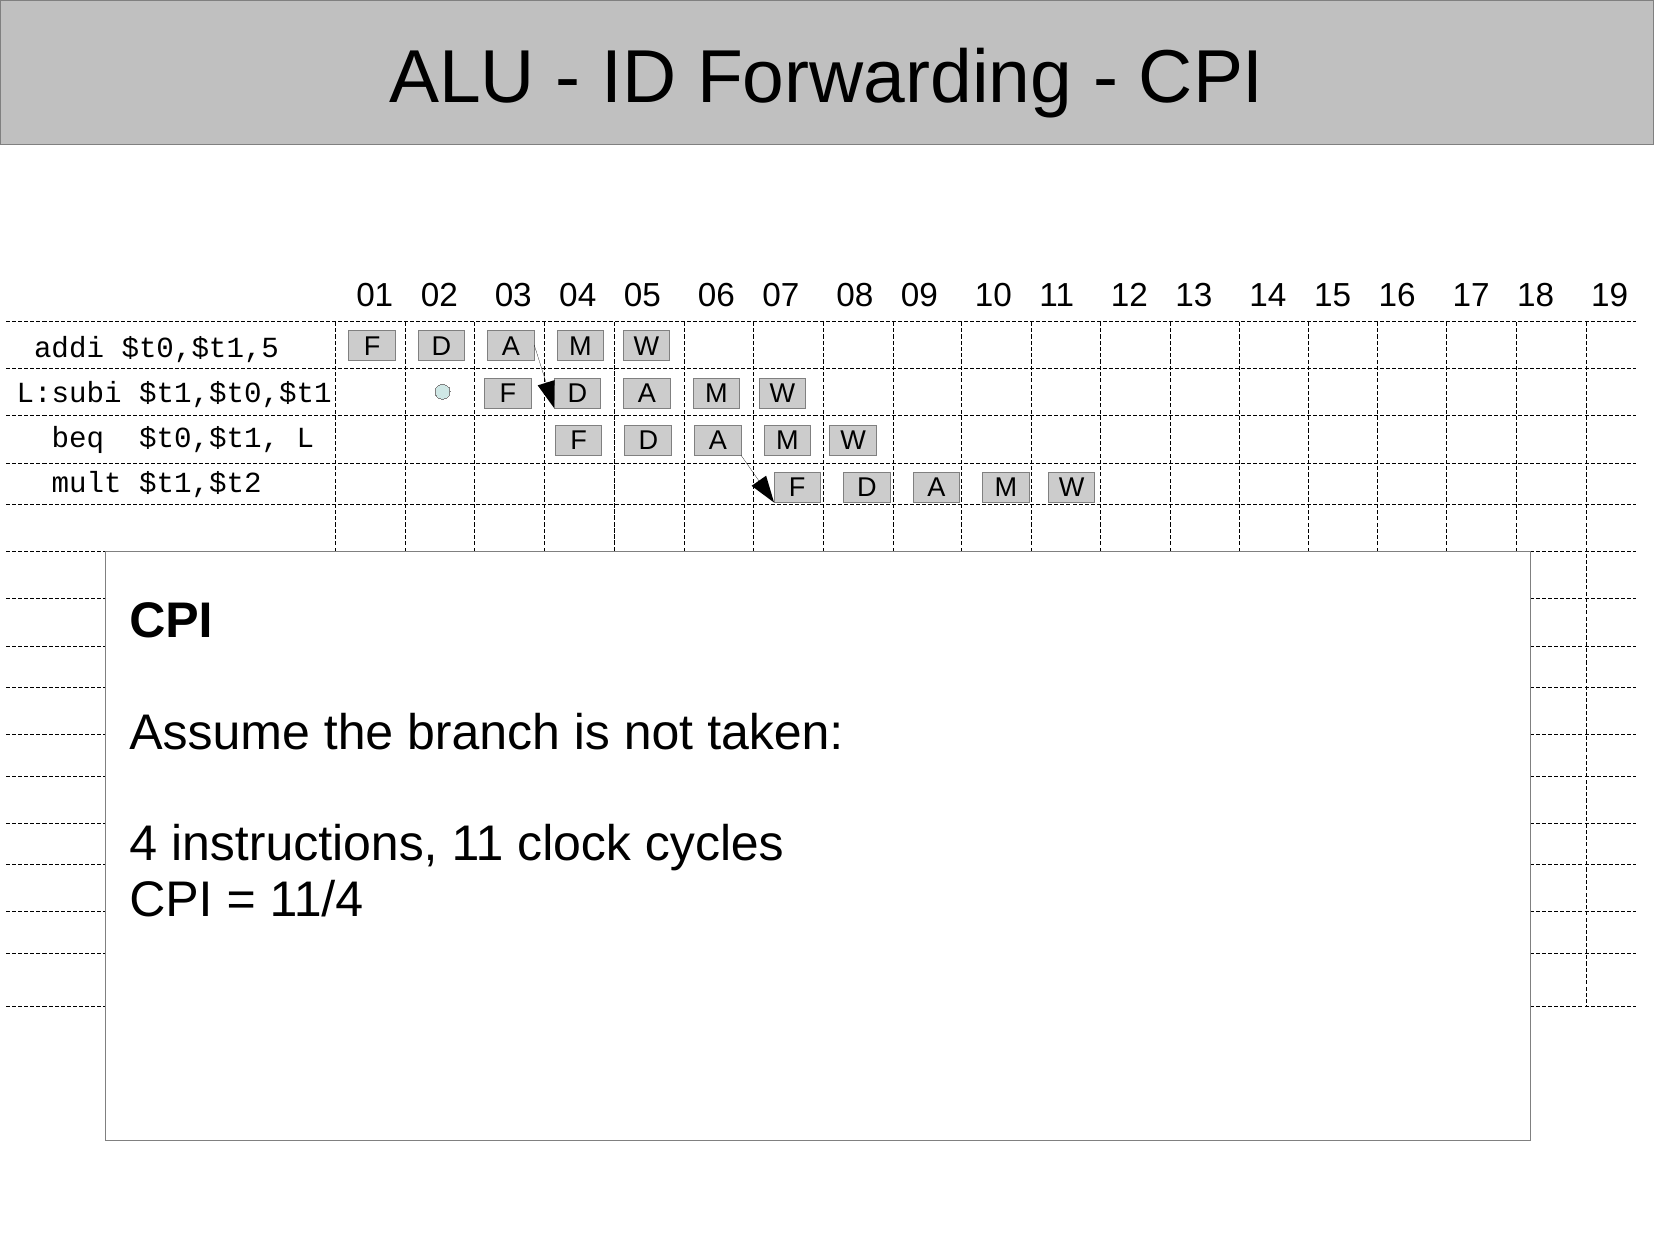

# ALU - ID Forwarding - CPI
01 02 03 04 05 06 07 08 09 10 11 12 13 14 15 16 17 18 19
 addi $t0,$t1,5
L:subi $t1,$t0,$t1
 beq $t0,$t1, L
 mult $t1,$t2
F
D
A
M
W
F
D
A
M
W
F
D
A
M
W
F
D
A
M
W
CPI
Assume the branch is not taken:
4 instructions, 11 clock cycles
CPI = 11/4